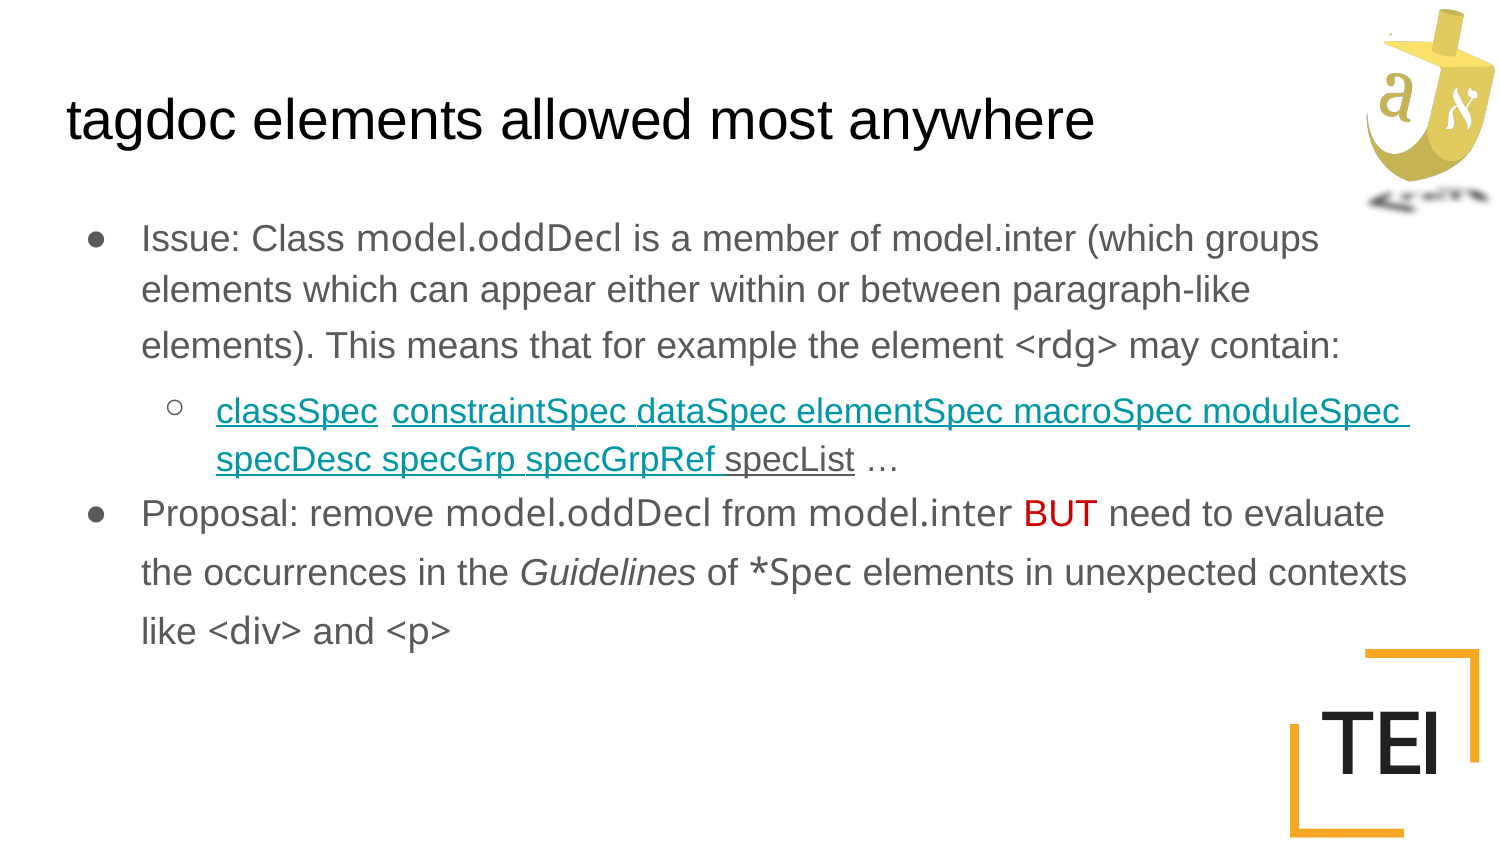

# tagdoc elements allowed most anywhere
Issue: Class model.oddDecl is a member of model.inter (which groups elements which can appear either within or between paragraph-like elements). This means that for example the element <rdg> may contain:
classSpec constraintSpec dataSpec elementSpec macroSpec moduleSpec specDesc specGrp specGrpRef specList …
Proposal: remove model.oddDecl from model.inter BUT need to evaluate the occurrences in the Guidelines of *Spec elements in unexpected contexts like <div> and <p>